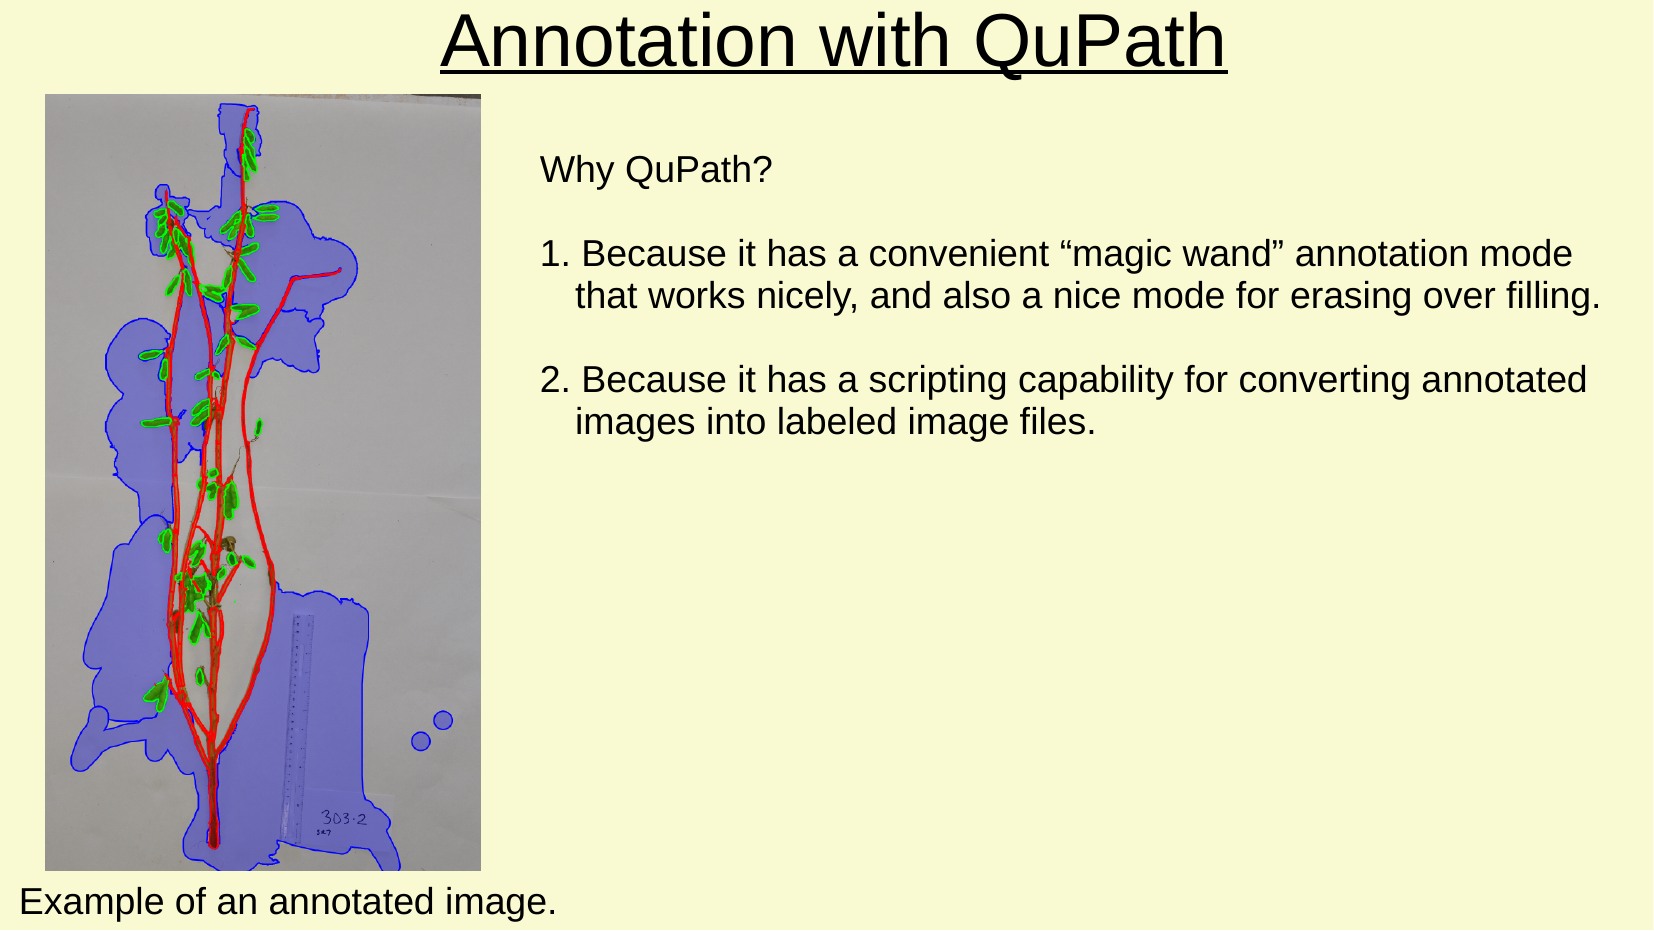

# Annotation with QuPath
Why QuPath?
Because it has a convenient “magic wand” annotation mode that works nicely, and also a nice mode for erasing over filling.
Because it has a scripting capability for converting annotated images into labeled image files.
Example of an annotated image.